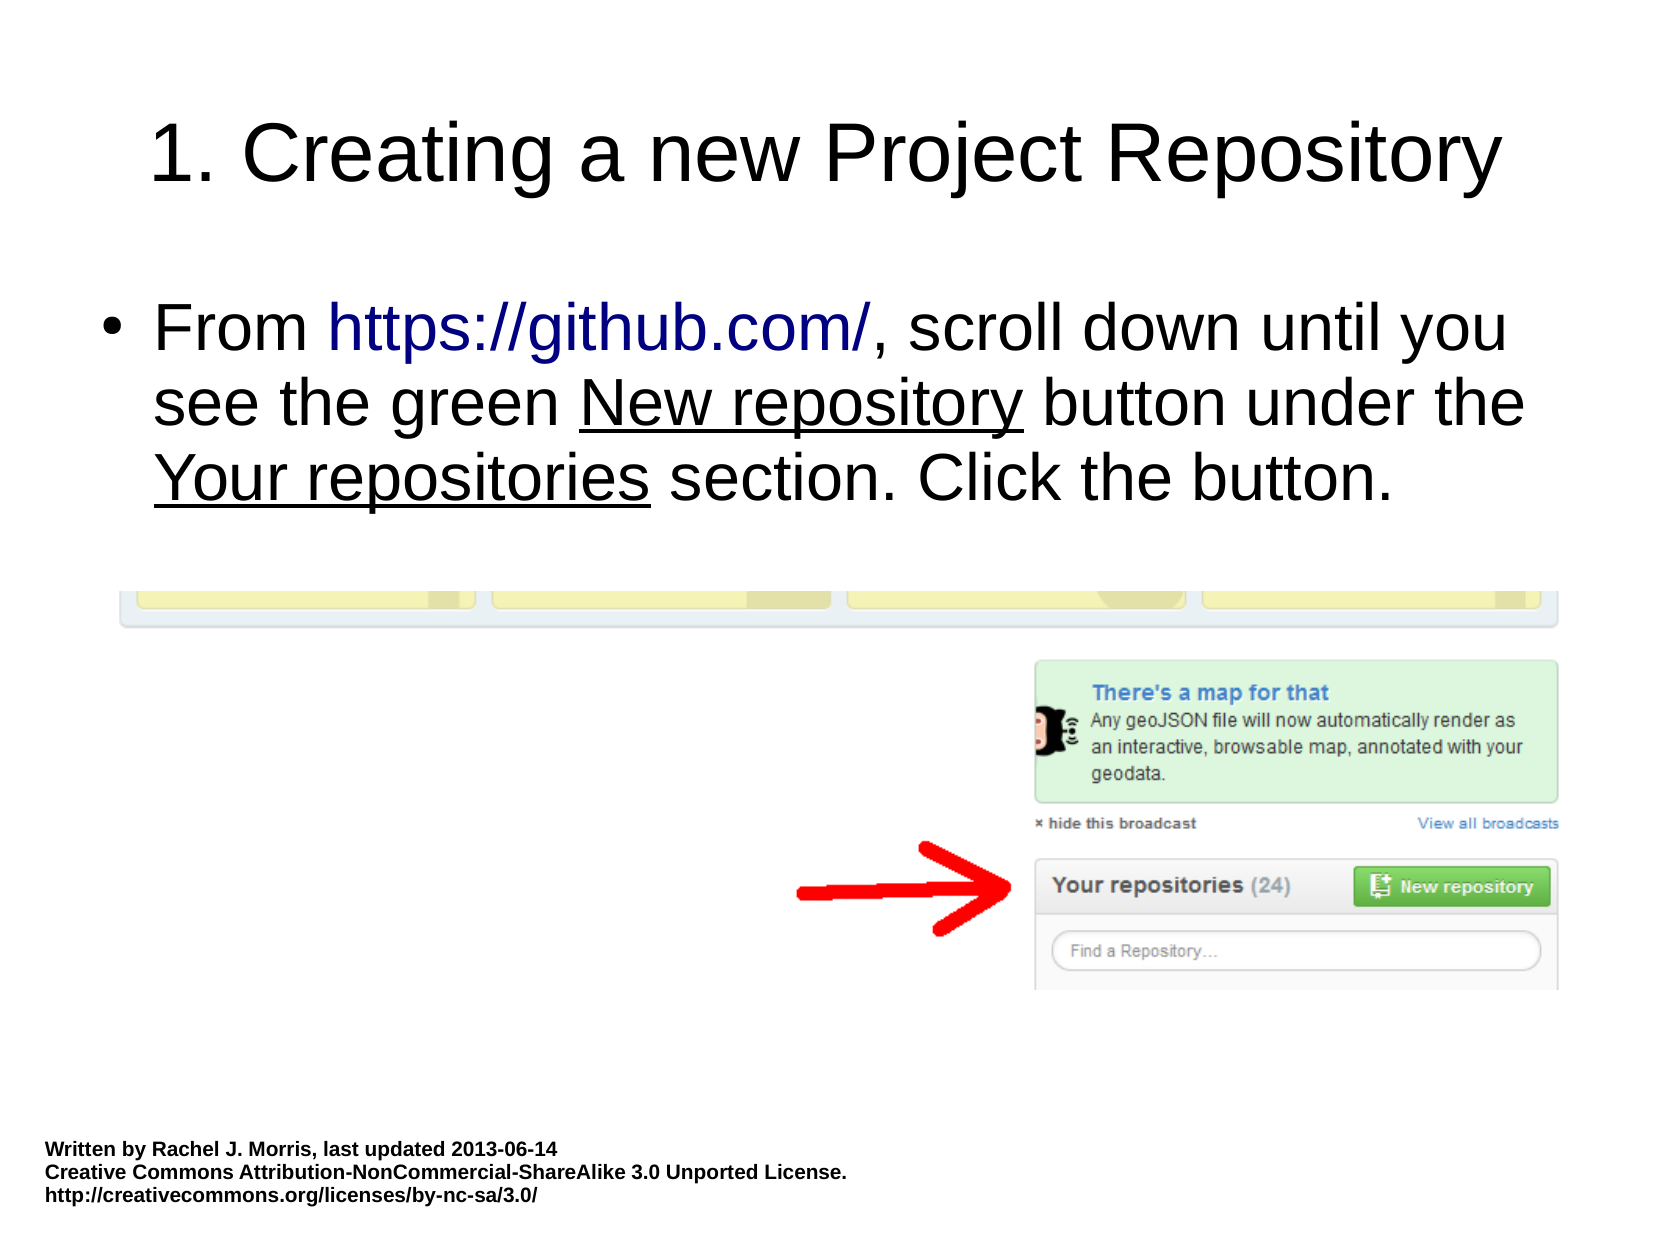

# 1. Creating a new Project Repository
From https://github.com/, scroll down until you see the green New repository button under the Your repositories section. Click the button.